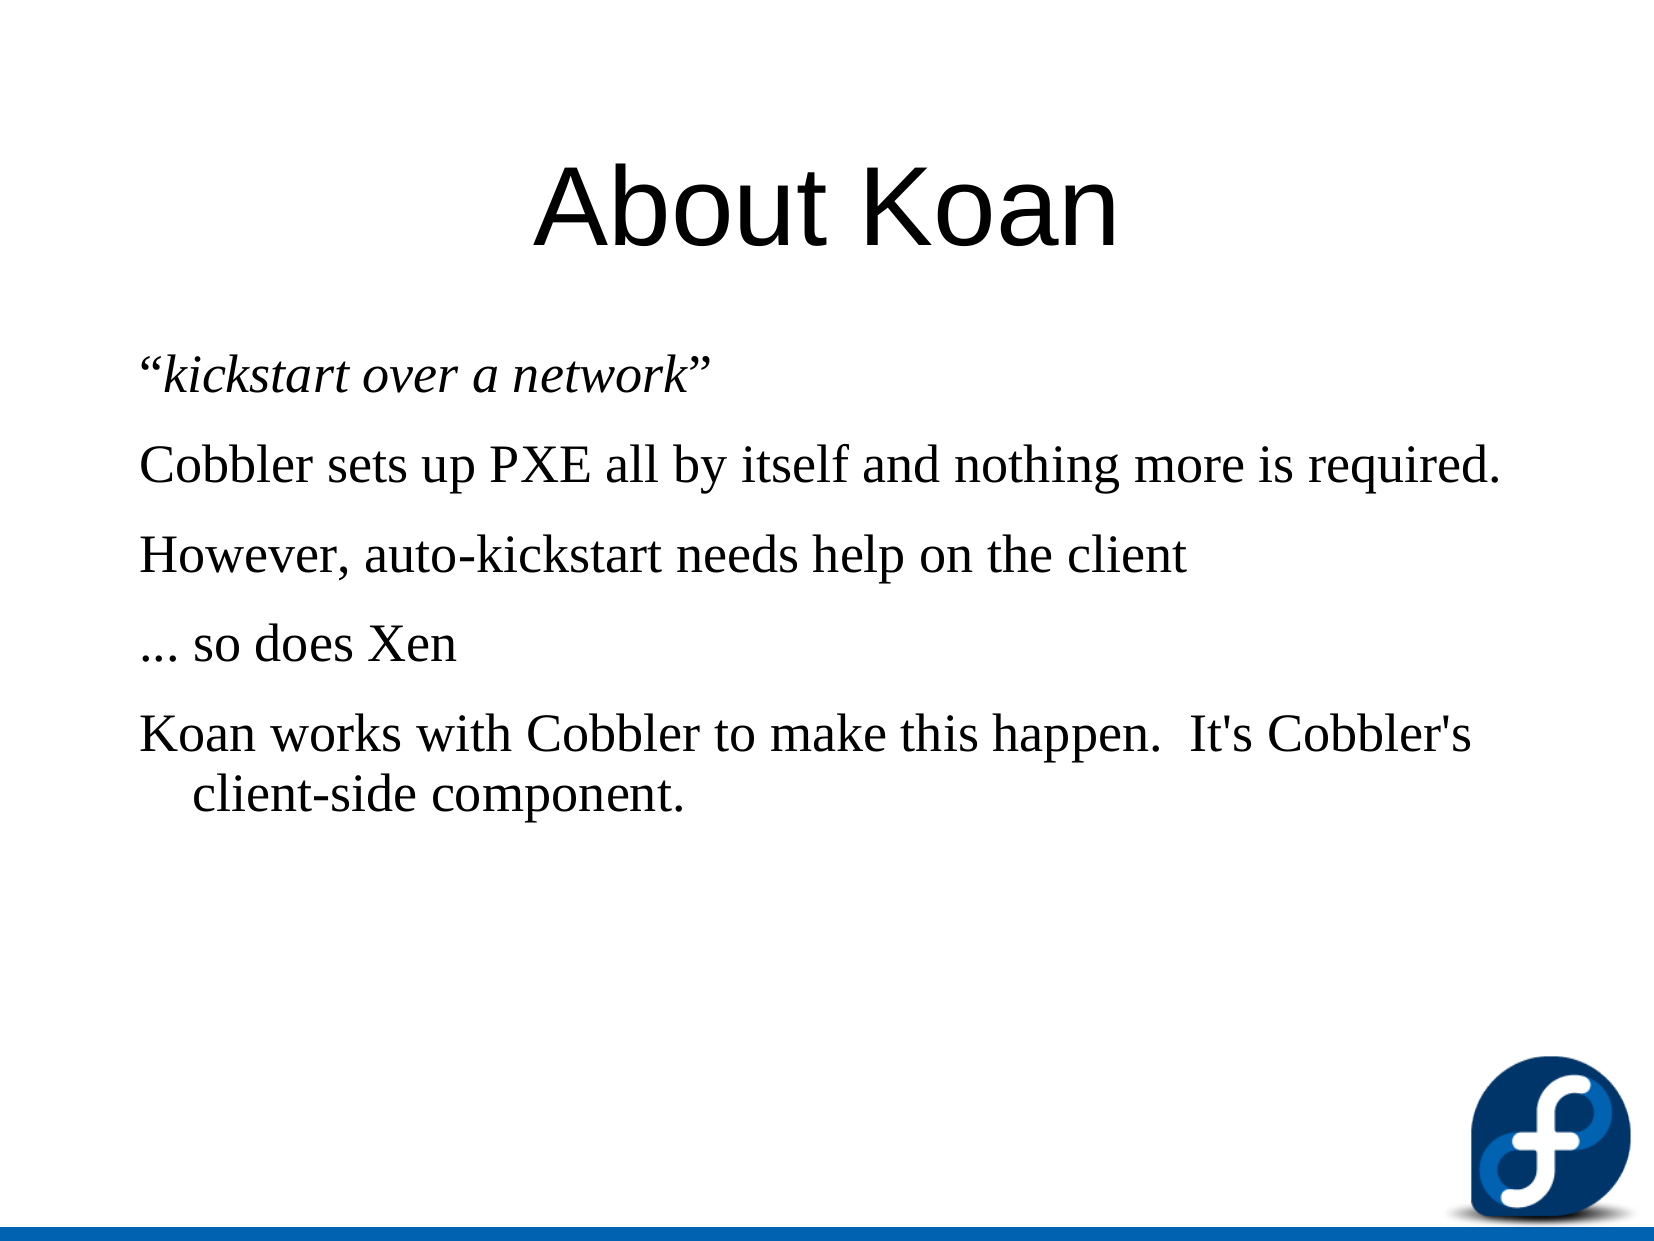

# About Koan
“kickstart over a network”
Cobbler sets up PXE all by itself and nothing more is required.
However, auto-kickstart needs help on the client
... so does Xen
Koan works with Cobbler to make this happen. It's Cobbler's client-side component.